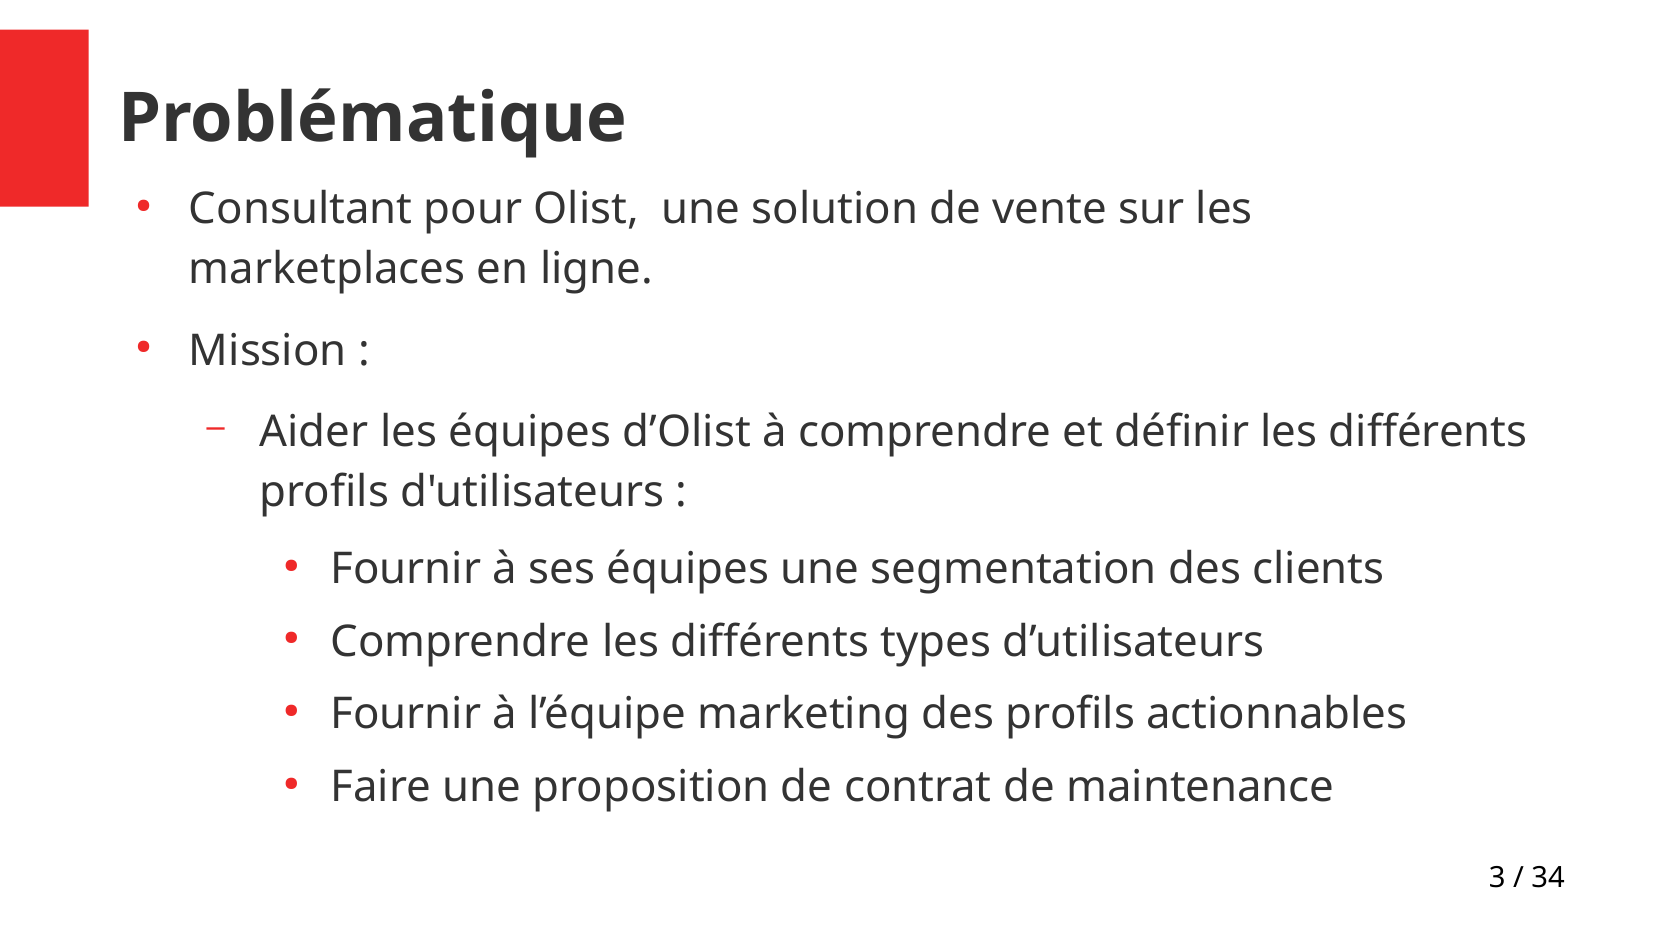

# Problématique
Consultant pour Olist, une solution de vente sur les marketplaces en ligne.
Mission :
Aider les équipes d’Olist à comprendre et définir les différents profils d'utilisateurs :
Fournir à ses équipes une segmentation des clients
Comprendre les différents types d’utilisateurs
Fournir à l’équipe marketing des profils actionnables
Faire une proposition de contrat de maintenance
3